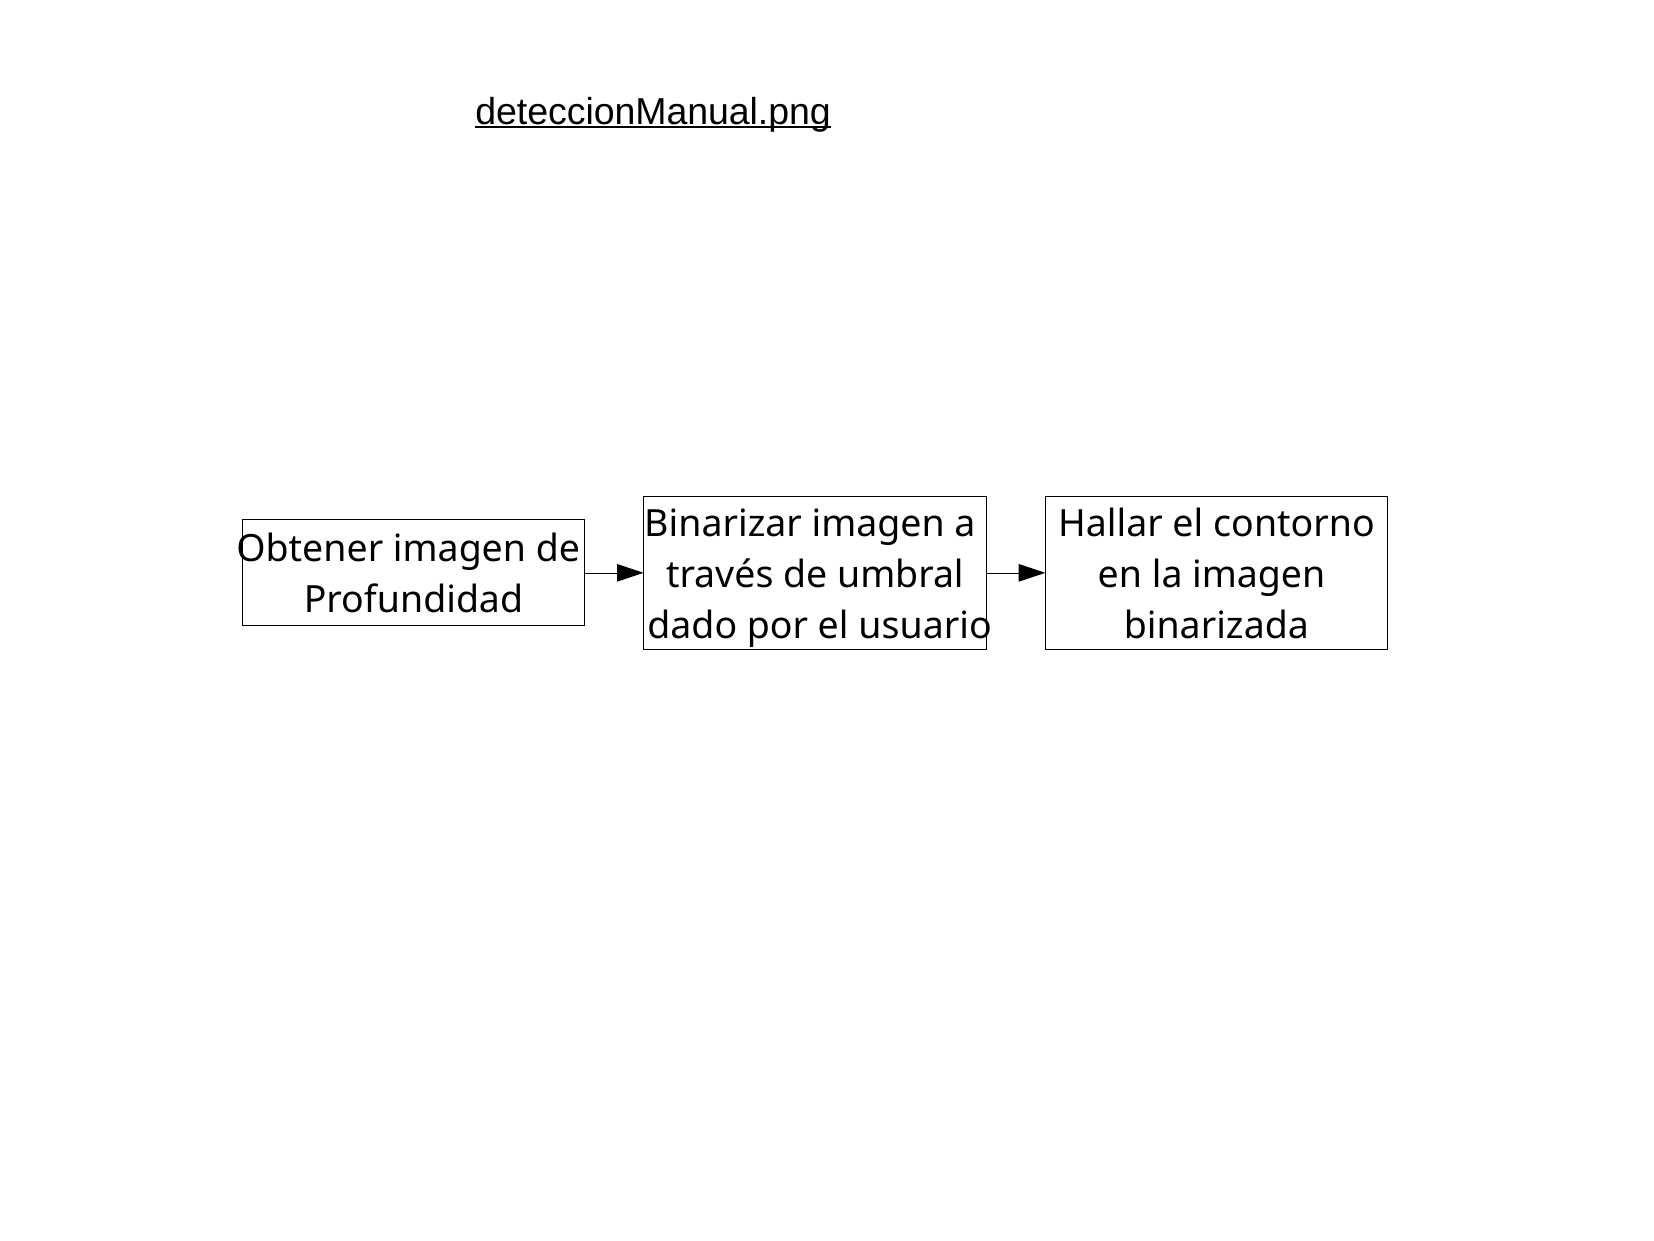

deteccionManual.png
Binarizar imagen a
través de umbral
 dado por el usuario
Hallar el contorno
en la imagen
binarizada
Obtener imagen de
Profundidad